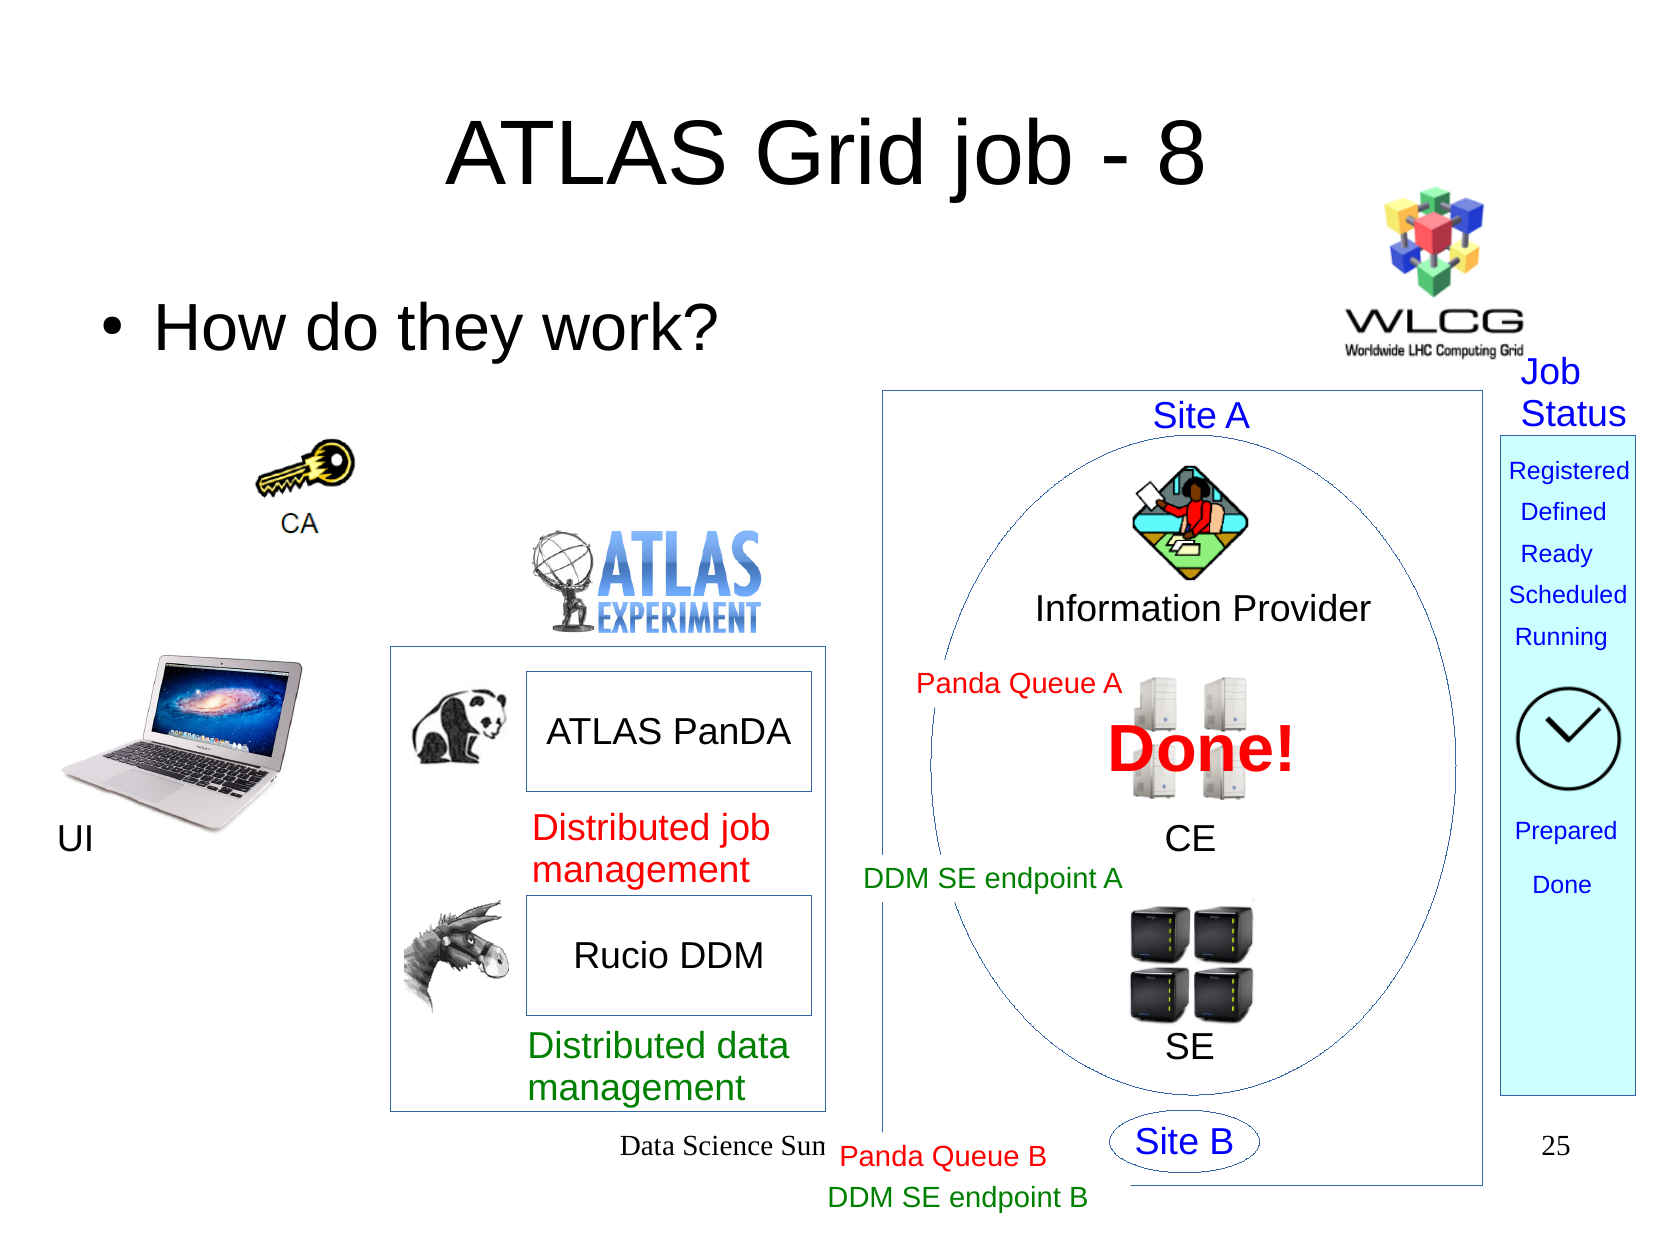

# ATLAS Grid job - 8
How do they work?
Job Status
Site A
Registered
Defined
Ready
Scheduled
Information Provider
Running
Panda Queue A
ATLAS PanDA
Done!
Distributed job
management
Prepared
UI
CE
DDM SE endpoint A
Done
Rucio DDM
Distributed data
management
SE
Site B
Data Science Summer School 2017
25
Panda Queue B
DDM SE endpoint B